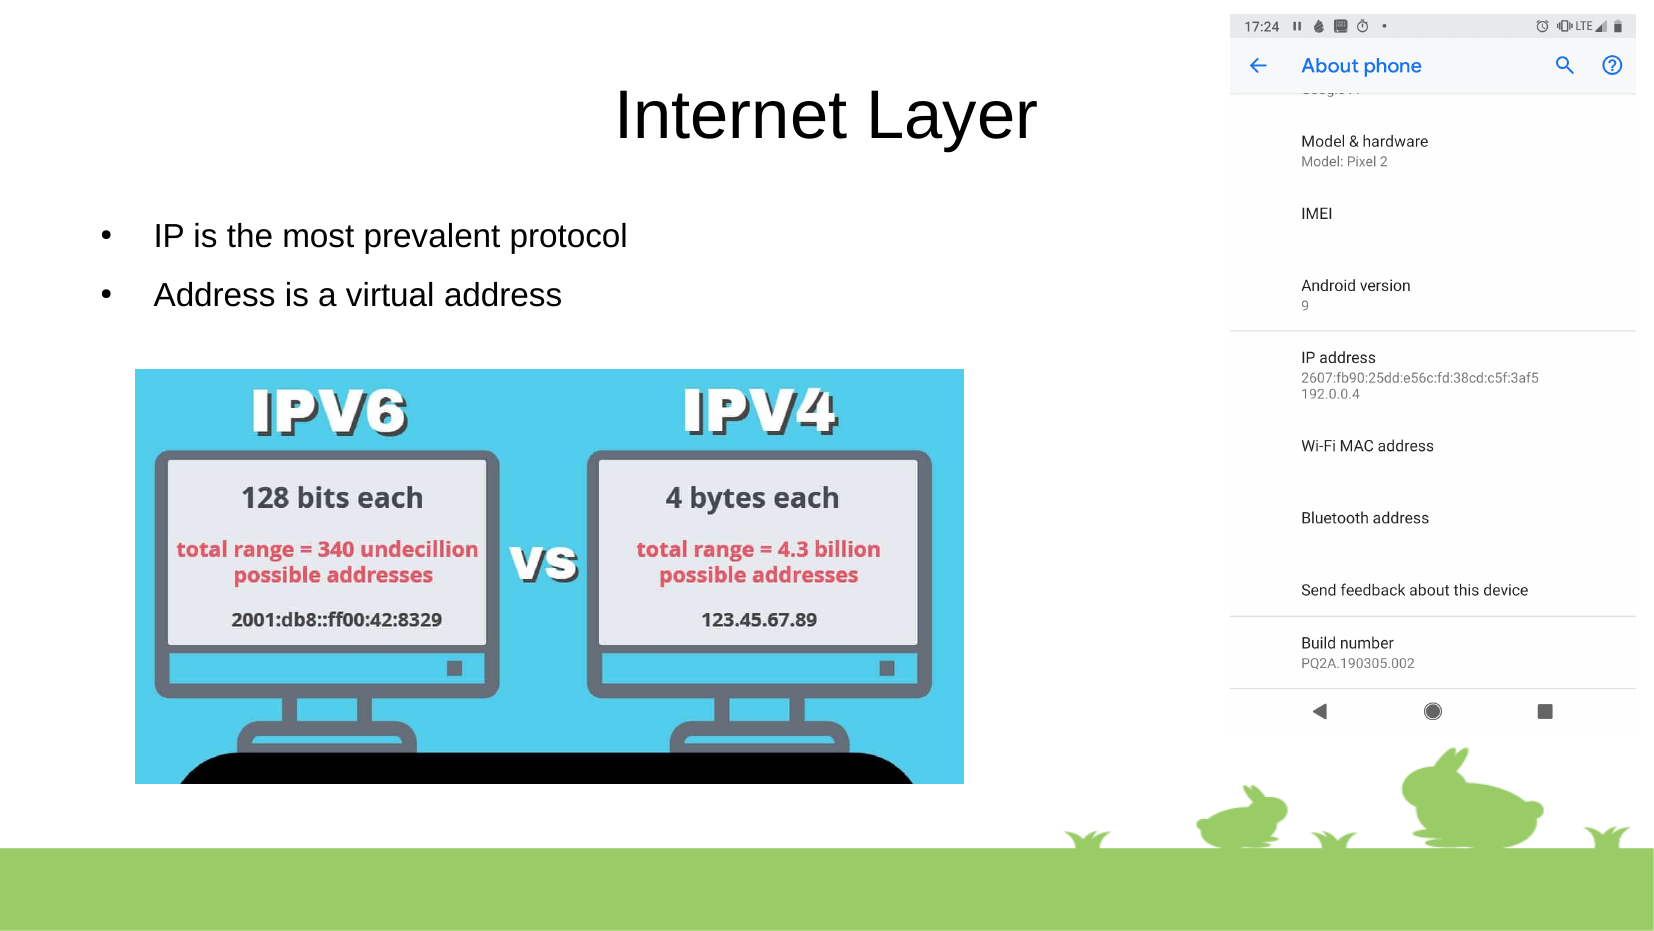

# Internet Layer
IP is the most prevalent protocol
Address is a virtual address